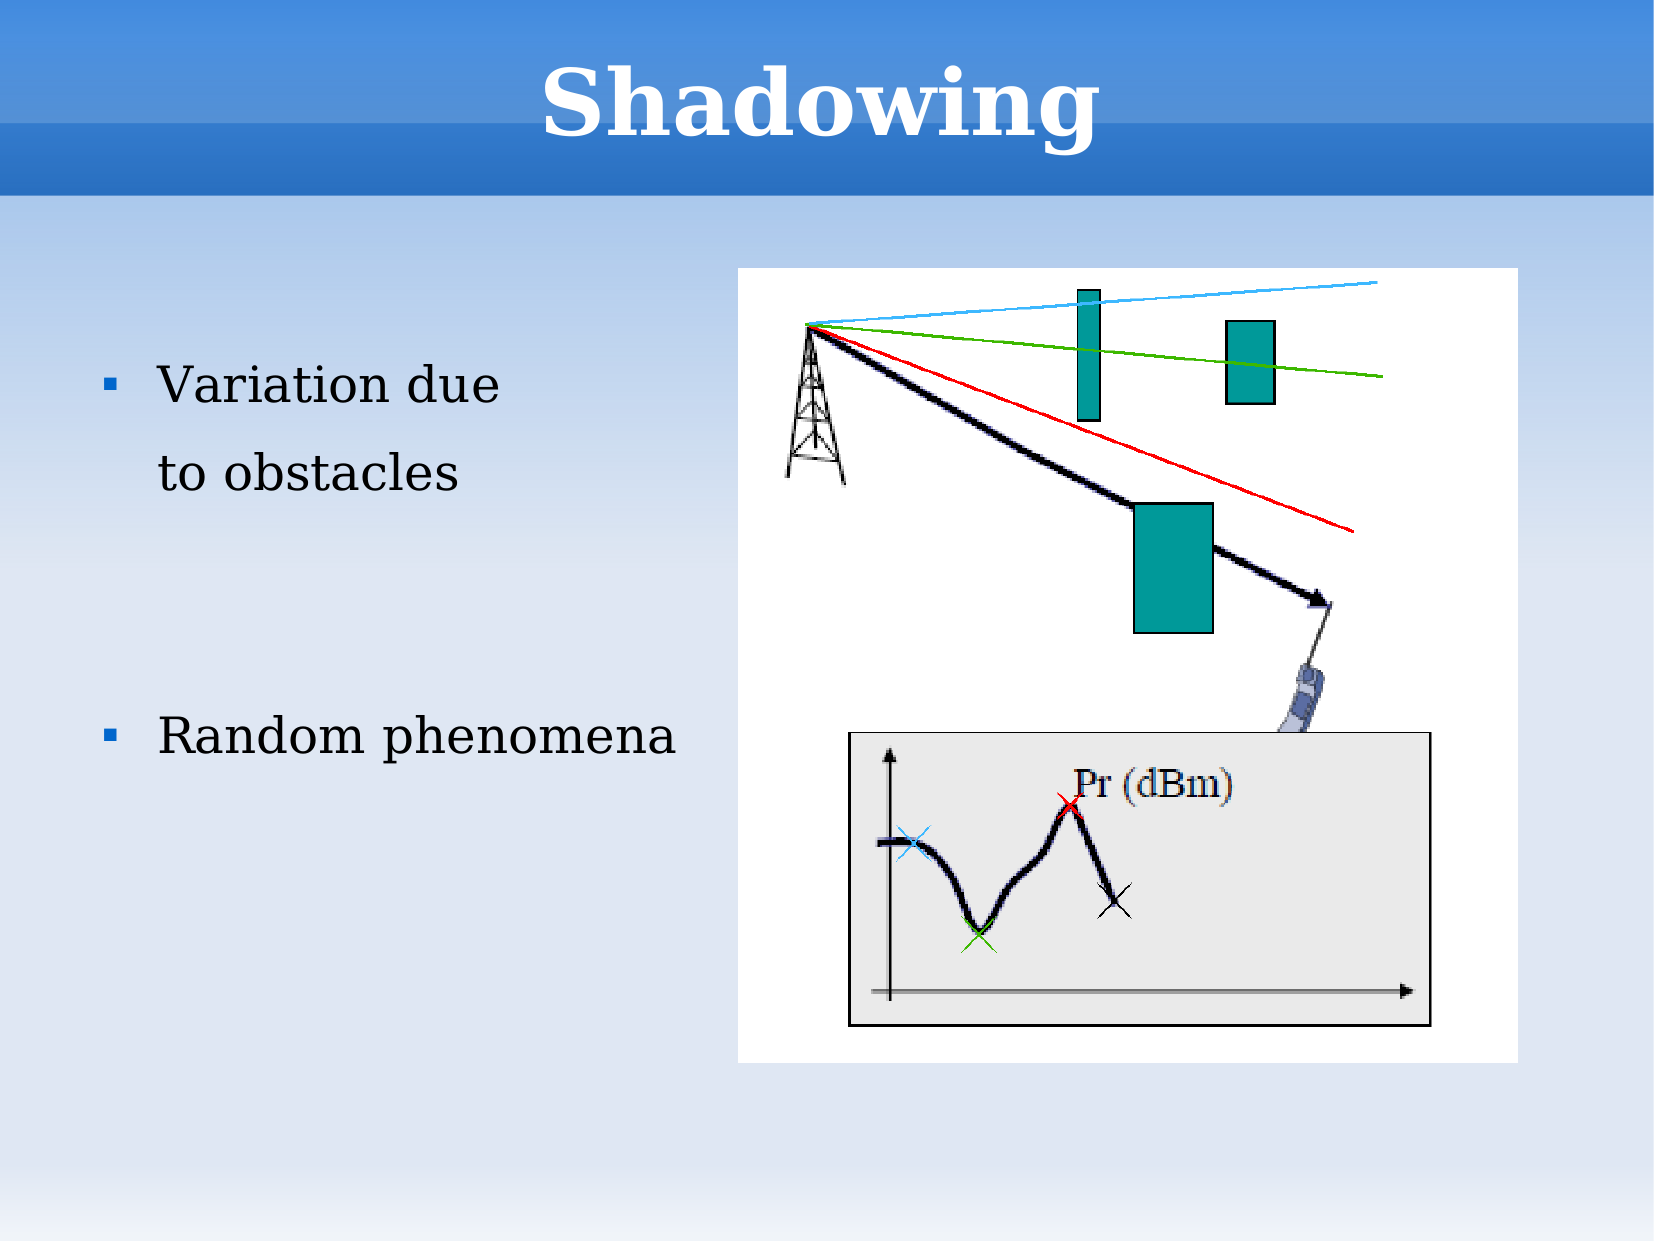

# Shadowing
Variation due
to obstacles
Random phenomena